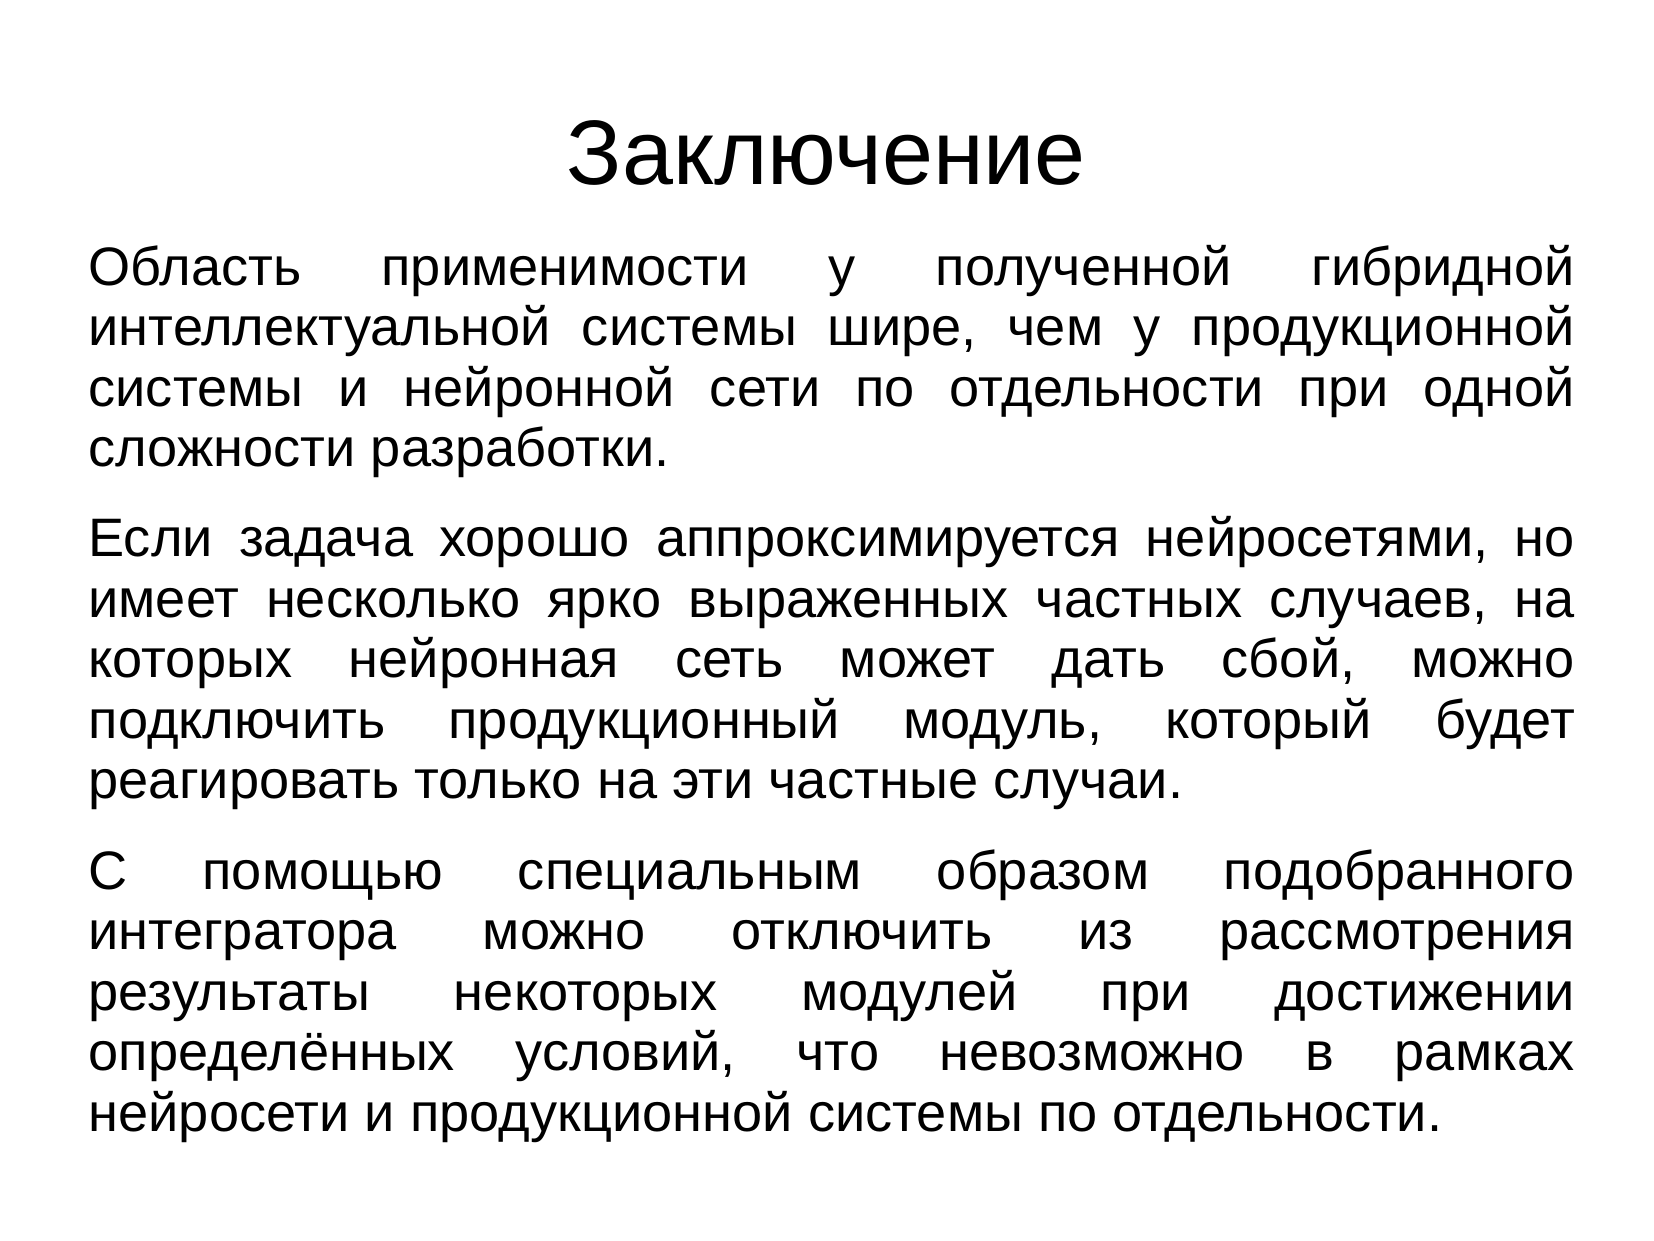

# Заключение
Область применимости у полученной гибридной интеллектуальной системы шире, чем у продукционной системы и нейронной сети по отдельности при одной сложности разработки.
Если задача хорошо аппроксимируется нейросетями, но имеет несколько ярко выраженных частных случаев, на которых нейронная сеть может дать сбой, можно подключить продукционный модуль, который будет реагировать только на эти частные случаи.
С помощью специальным образом подобранного интегратора можно отключить из рассмотрения результаты некоторых модулей при достижении определённых условий, что невозможно в рамках нейросети и продукционной системы по отдельности.